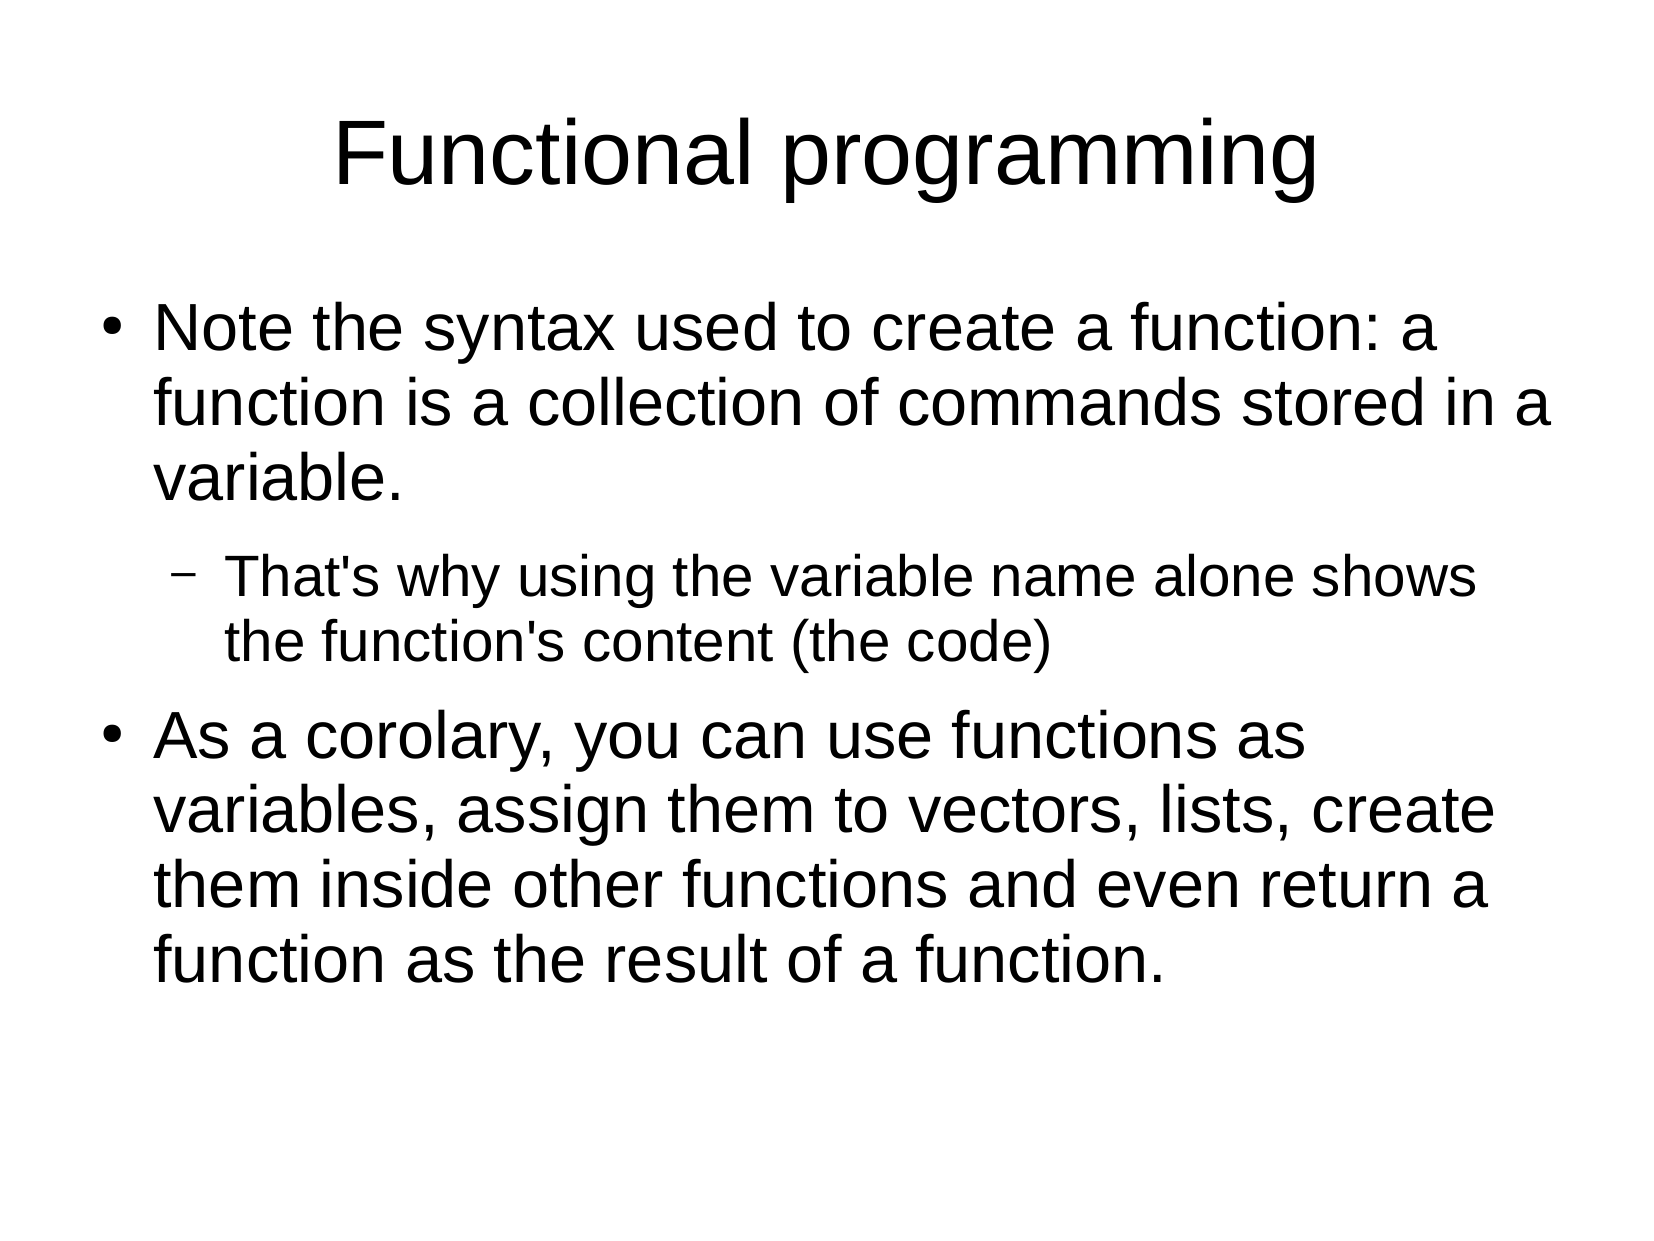

# Functional programming
Note the syntax used to create a function: a function is a collection of commands stored in a variable.
That's why using the variable name alone shows the function's content (the code)
As a corolary, you can use functions as variables, assign them to vectors, lists, create them inside other functions and even return a function as the result of a function.